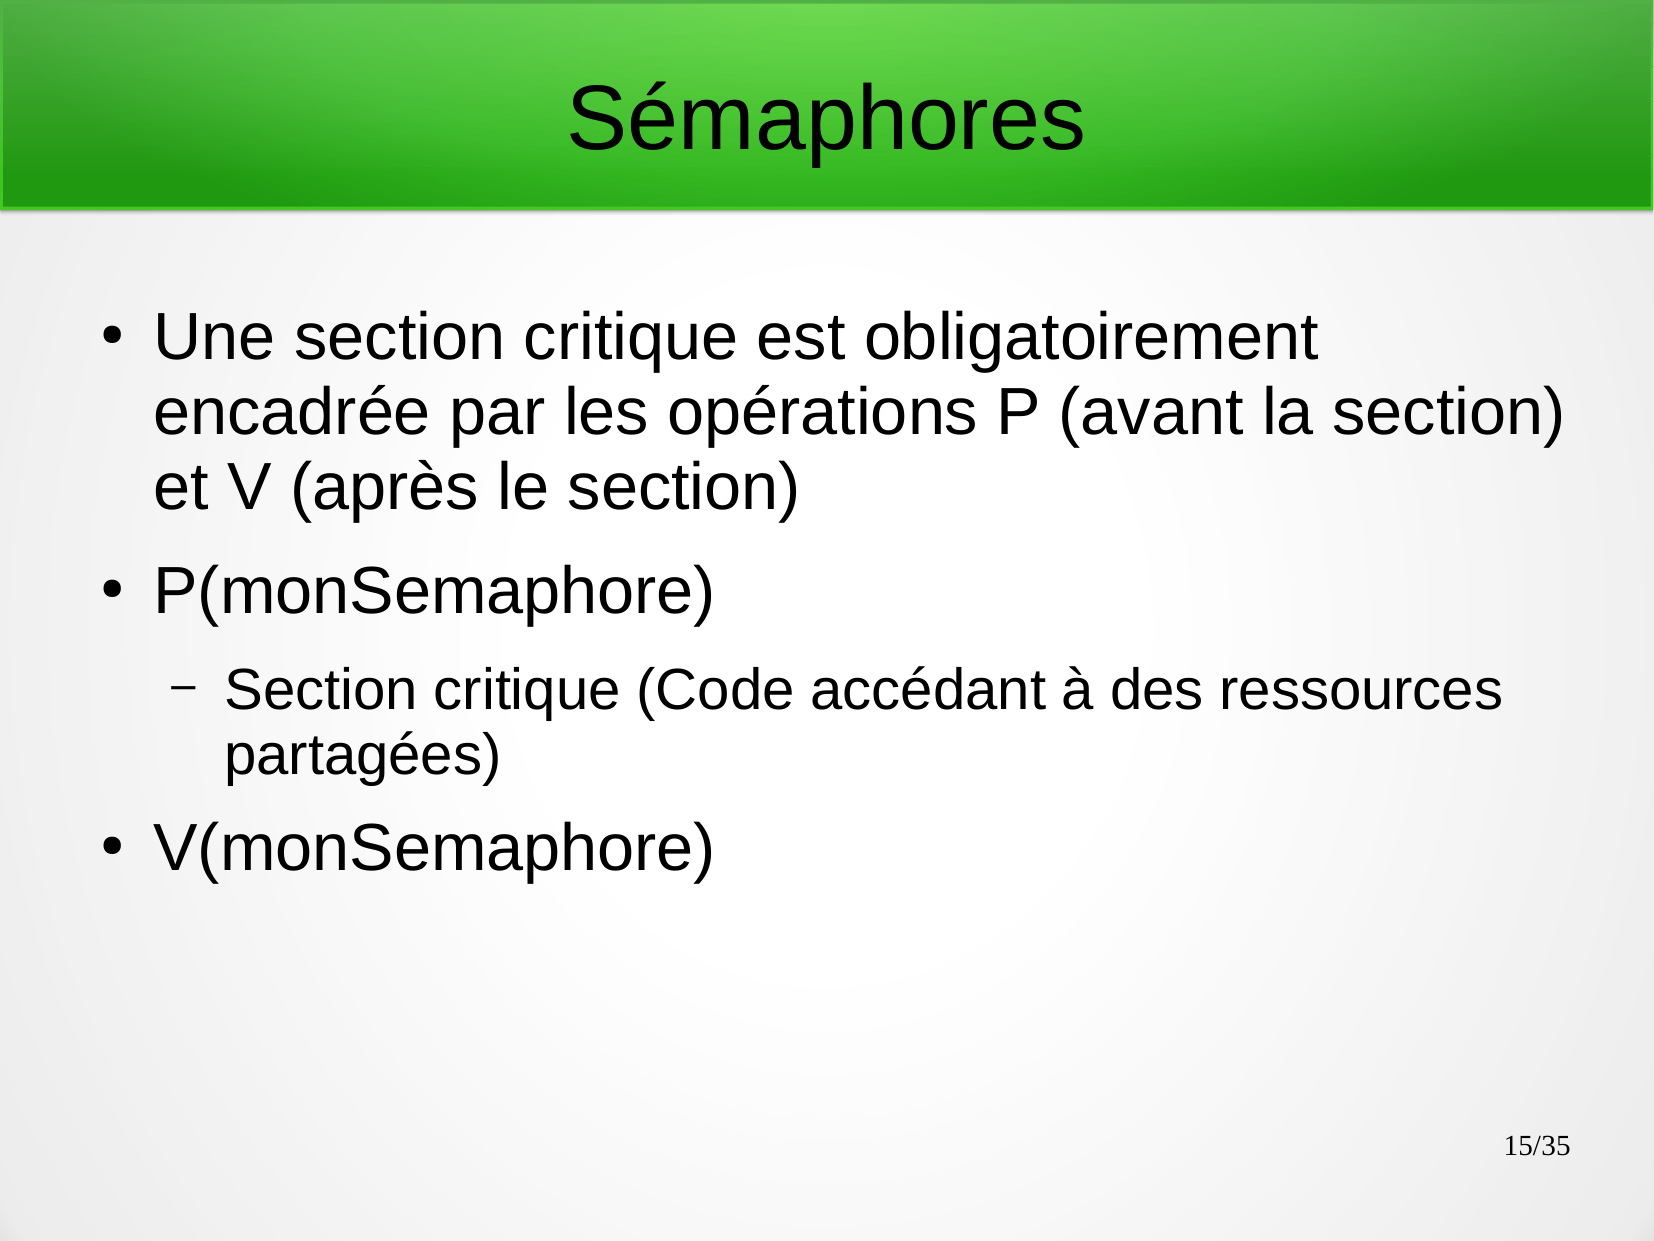

# Sémaphores
Une section critique est obligatoirement encadrée par les opérations P (avant la section) et V (après le section)
P(monSemaphore)
Section critique (Code accédant à des ressources partagées)
V(monSemaphore)
15